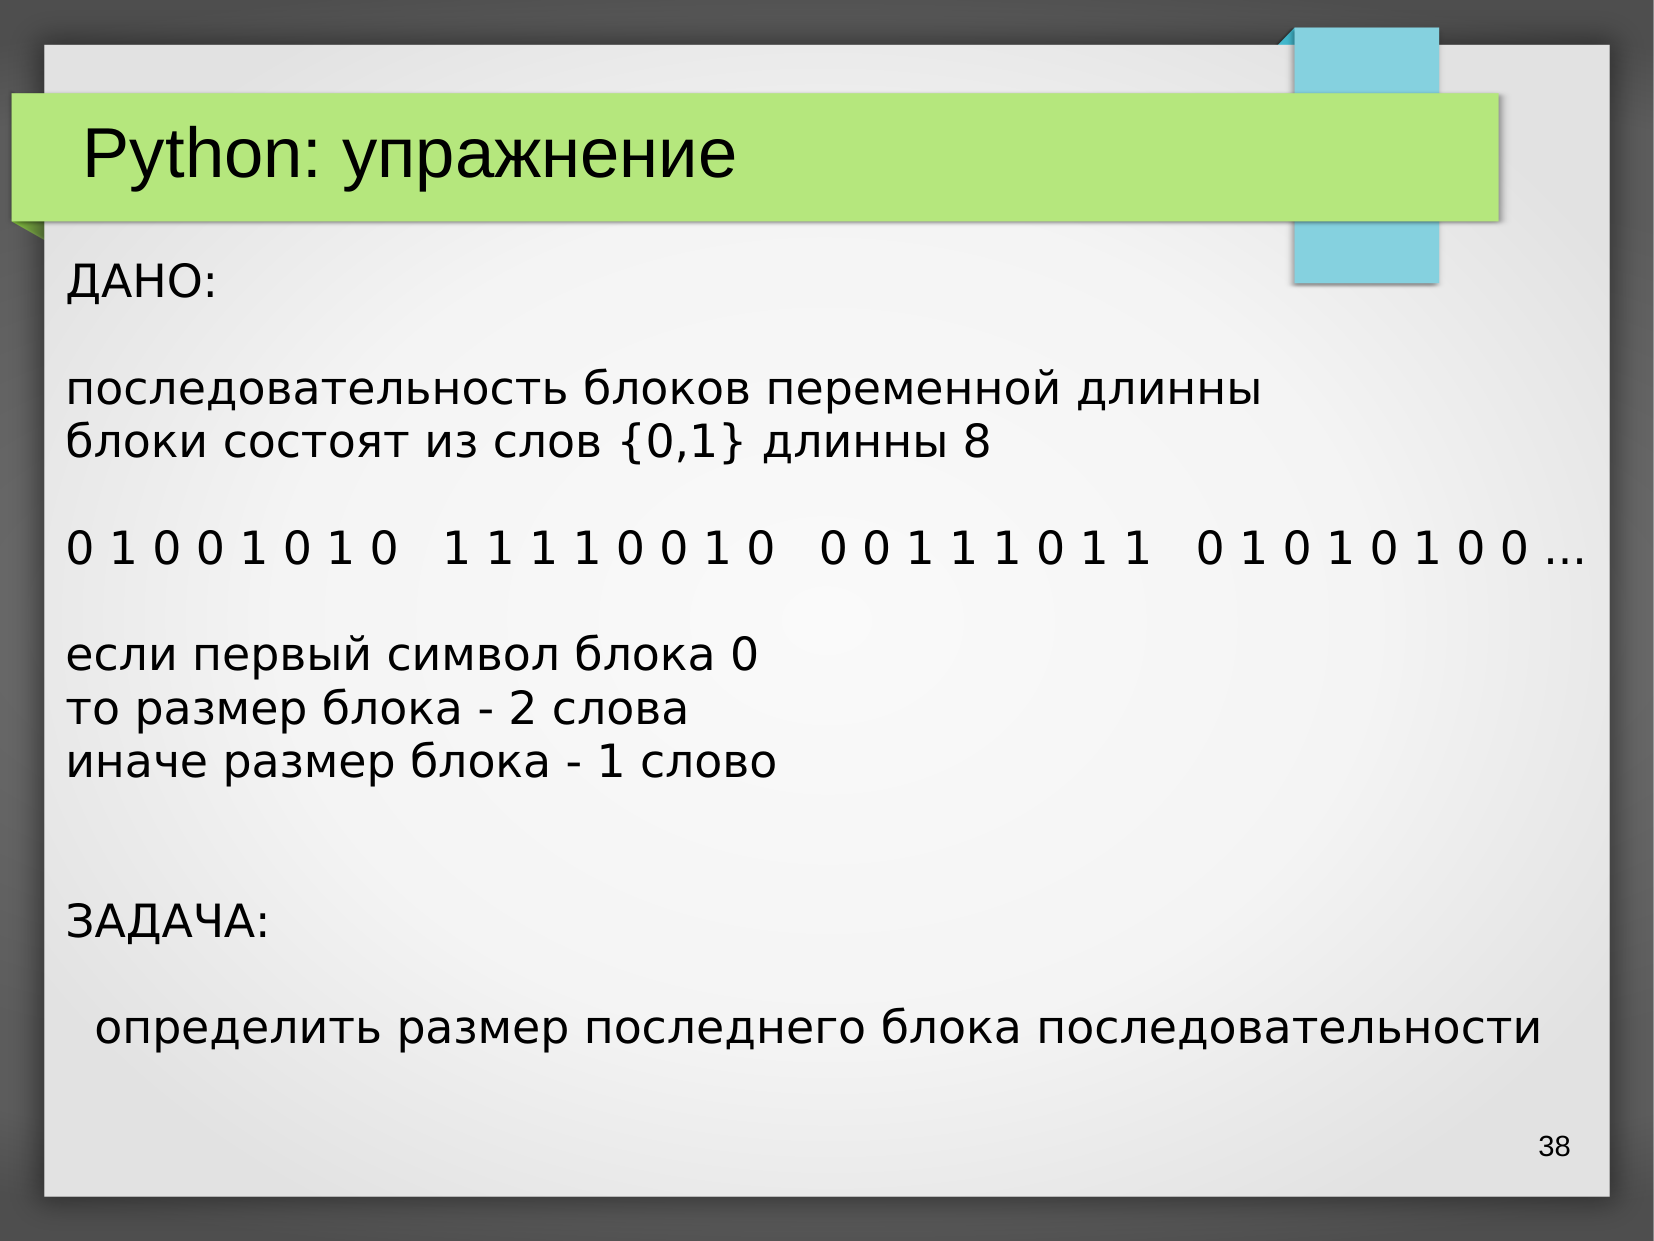

# Python: упражнение
ДАНО:
последовательность блоков переменной длинны
блоки состоят из слов {0,1} длинны 8
0 1 0 0 1 0 1 0 1 1 1 1 0 0 1 0 0 0 1 1 1 0 1 1 0 1 0 1 0 1 0 0 ...
если первый символ блока 0
то размер блока - 2 слова
иначе размер блока - 1 слово
ЗАДАЧА:
 определить размер последнего блока последовательности
38